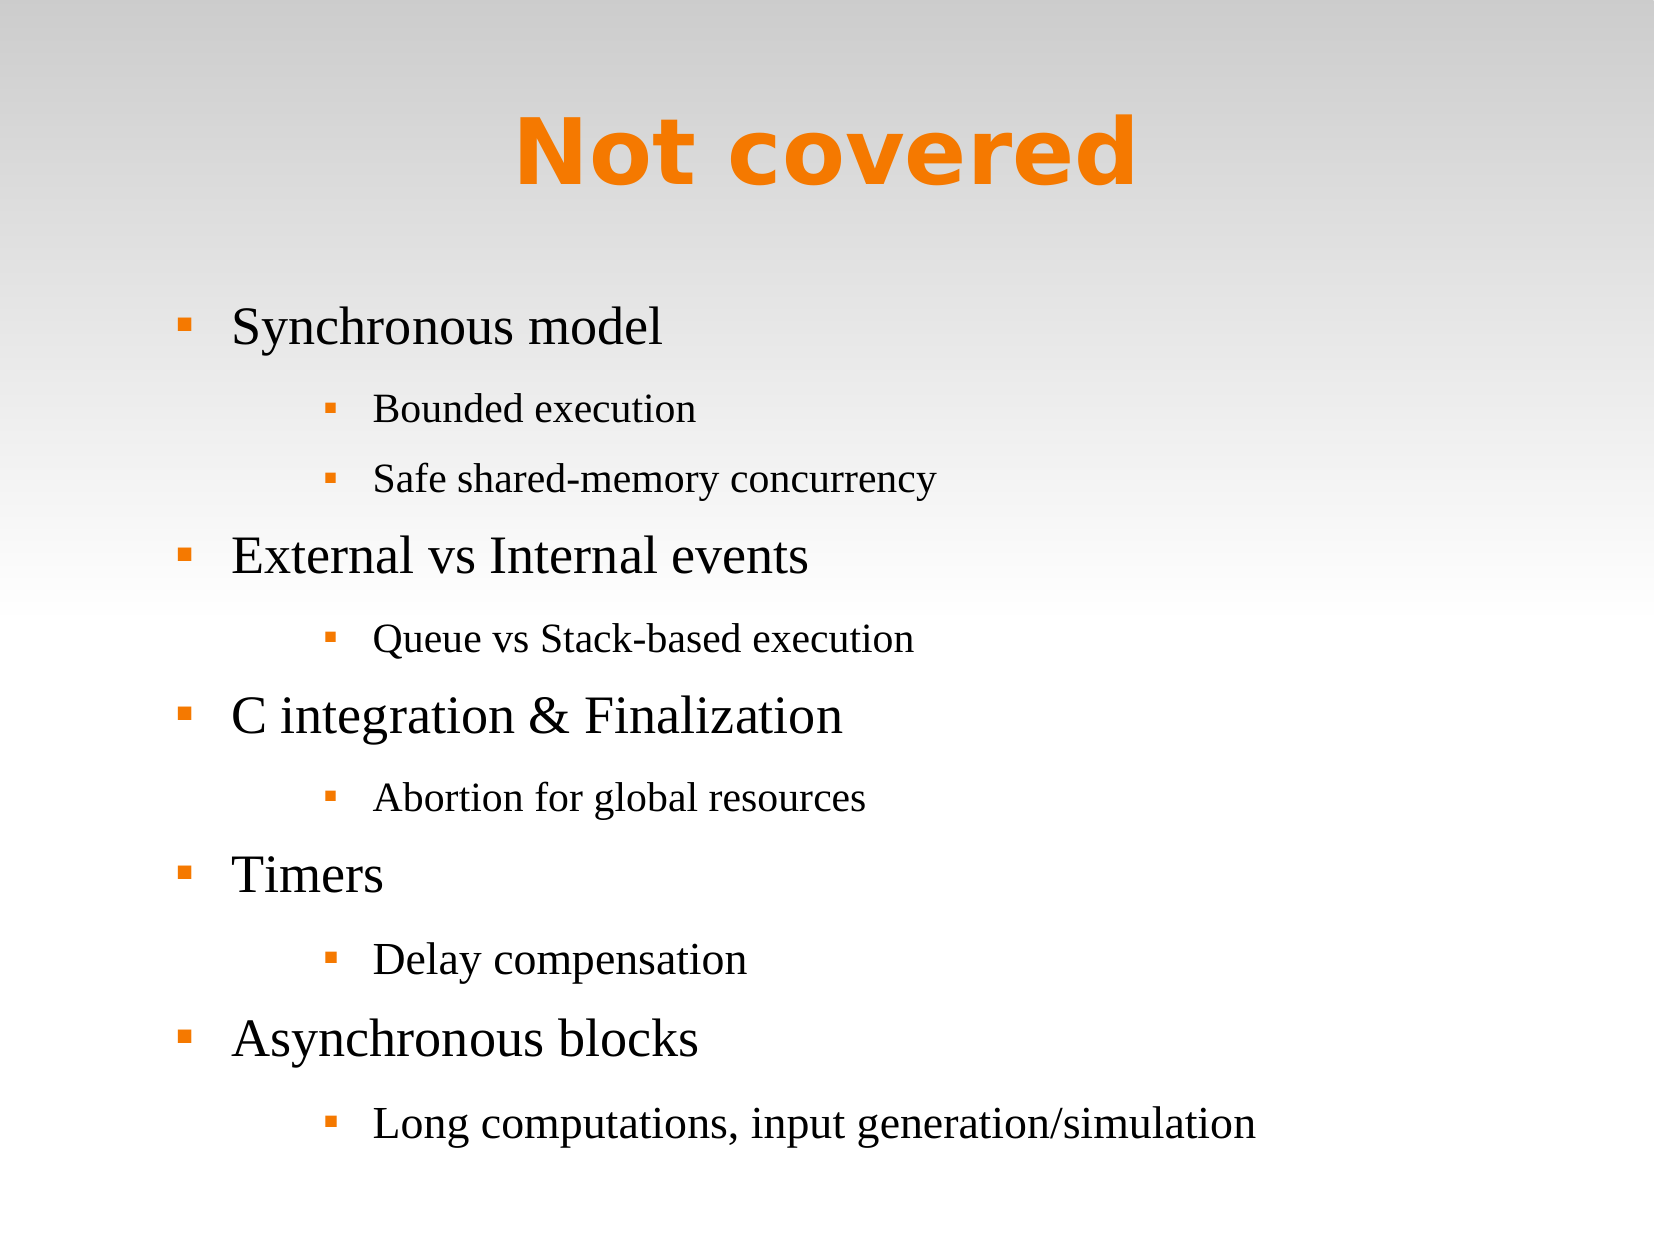

# Not covered
Synchronous model
Bounded execution
Safe shared-memory concurrency
External vs Internal events
Queue vs Stack-based execution
C integration & Finalization
Abortion for global resources
Timers
Delay compensation
Asynchronous blocks
Long computations, input generation/simulation